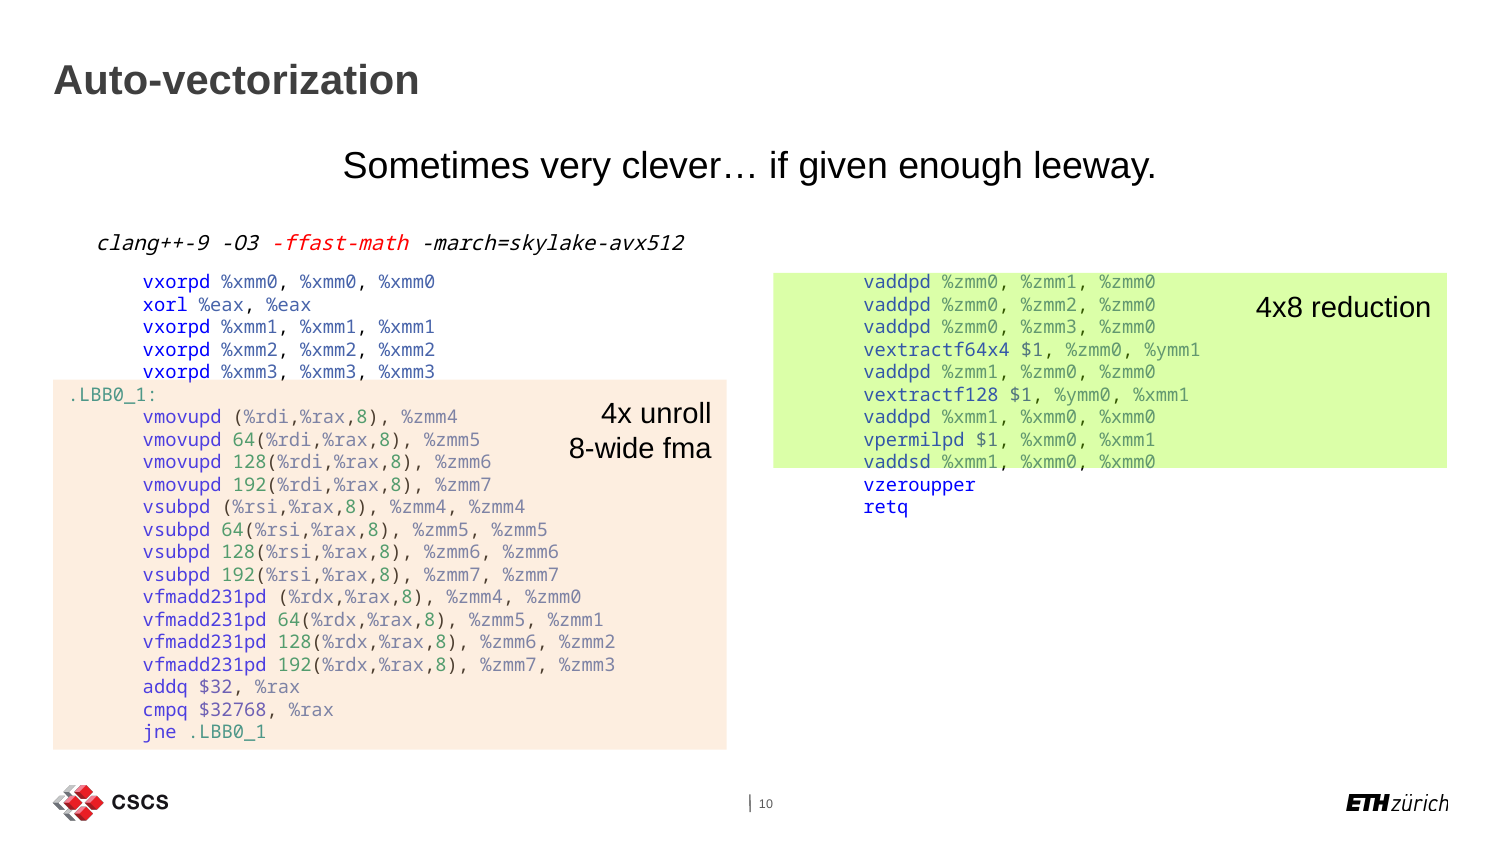

Auto-vectorization
# Sometimes very clever… if given enough leeway.
clang++-9 -O3 -ffast-math -march=skylake-avx512
vxorpd %xmm0, %xmm0, %xmm0
xorl %eax, %eax
vxorpd %xmm1, %xmm1, %xmm1
vxorpd %xmm2, %xmm2, %xmm2
vxorpd %xmm3, %xmm3, %xmm3
.LBB0_1:
vmovupd (%rdi,%rax,8), %zmm4
vmovupd 64(%rdi,%rax,8), %zmm5
vmovupd 128(%rdi,%rax,8), %zmm6
vmovupd 192(%rdi,%rax,8), %zmm7
vsubpd (%rsi,%rax,8), %zmm4, %zmm4
vsubpd 64(%rsi,%rax,8), %zmm5, %zmm5
vsubpd 128(%rsi,%rax,8), %zmm6, %zmm6
vsubpd 192(%rsi,%rax,8), %zmm7, %zmm7
vfmadd231pd (%rdx,%rax,8), %zmm4, %zmm0
vfmadd231pd 64(%rdx,%rax,8), %zmm5, %zmm1
vfmadd231pd 128(%rdx,%rax,8), %zmm6, %zmm2
vfmadd231pd 192(%rdx,%rax,8), %zmm7, %zmm3
addq $32, %rax
cmpq $32768, %rax
jne .LBB0_1
vaddpd %zmm0, %zmm1, %zmm0
vaddpd %zmm0, %zmm2, %zmm0
vaddpd %zmm0, %zmm3, %zmm0
vextractf64x4 $1, %zmm0, %ymm1
vaddpd %zmm1, %zmm0, %zmm0
vextractf128 $1, %ymm0, %xmm1
vaddpd %xmm1, %xmm0, %xmm0
vpermilpd $1, %xmm0, %xmm1
vaddsd %xmm1, %xmm0, %xmm0
vzeroupper
retq
4x8 reduction
4x unroll
8-wide fma